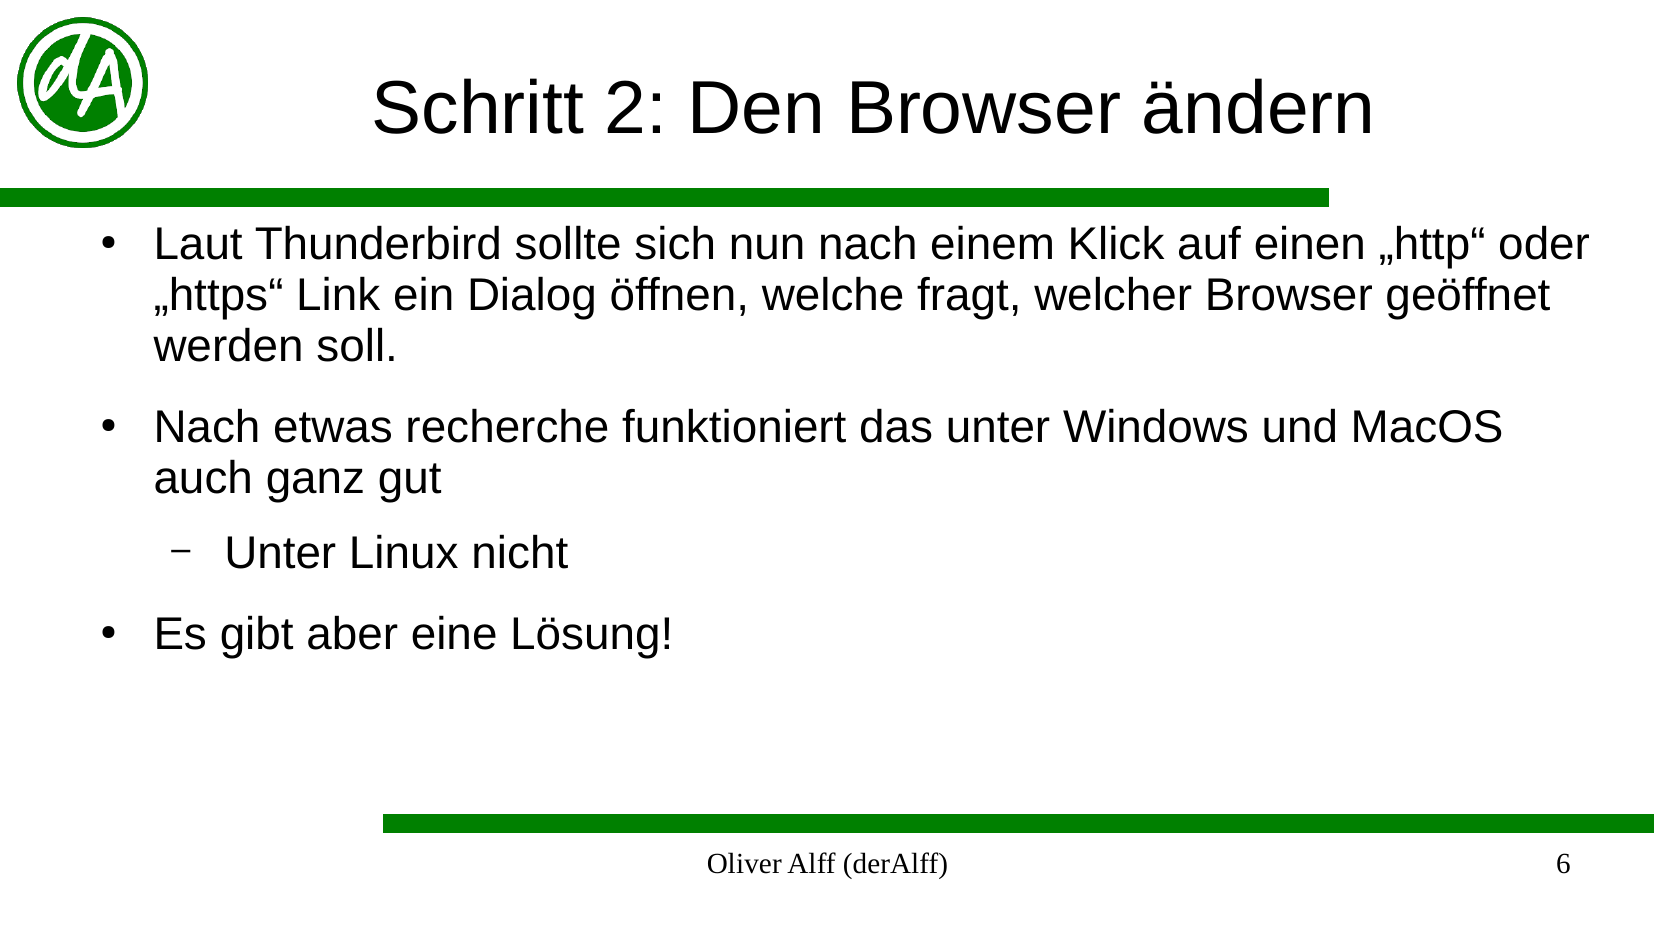

# Schritt 2: Den Browser ändern
Laut Thunderbird sollte sich nun nach einem Klick auf einen „http“ oder „https“ Link ein Dialog öffnen, welche fragt, welcher Browser geöffnet werden soll.
Nach etwas recherche funktioniert das unter Windows und MacOS auch ganz gut
Unter Linux nicht
Es gibt aber eine Lösung!
Oliver Alff (derAlff)
6